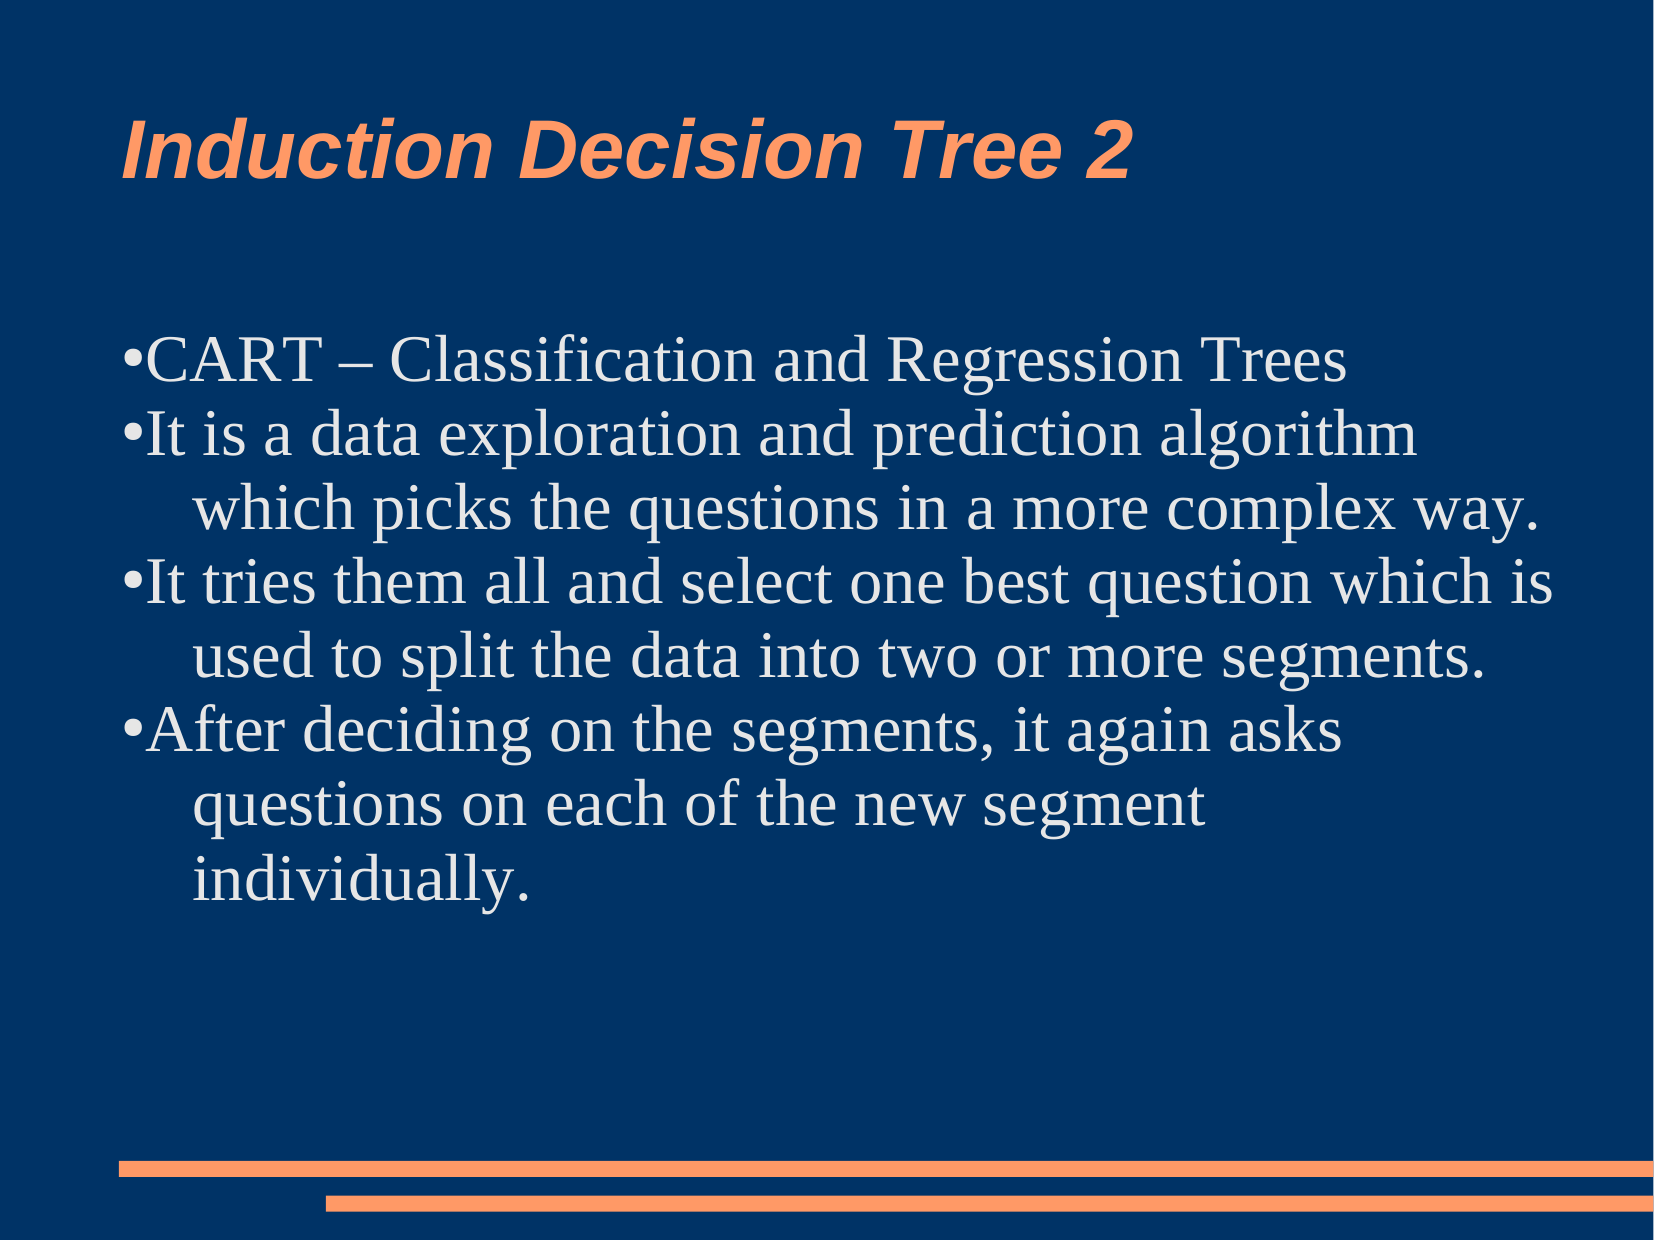

# Induction Decision Tree 2
CART – Classification and Regression Trees
It is a data exploration and prediction algorithm which picks the questions in a more complex way.
It tries them all and select one best question which is used to split the data into two or more segments.
After deciding on the segments, it again asks questions on each of the new segment individually.